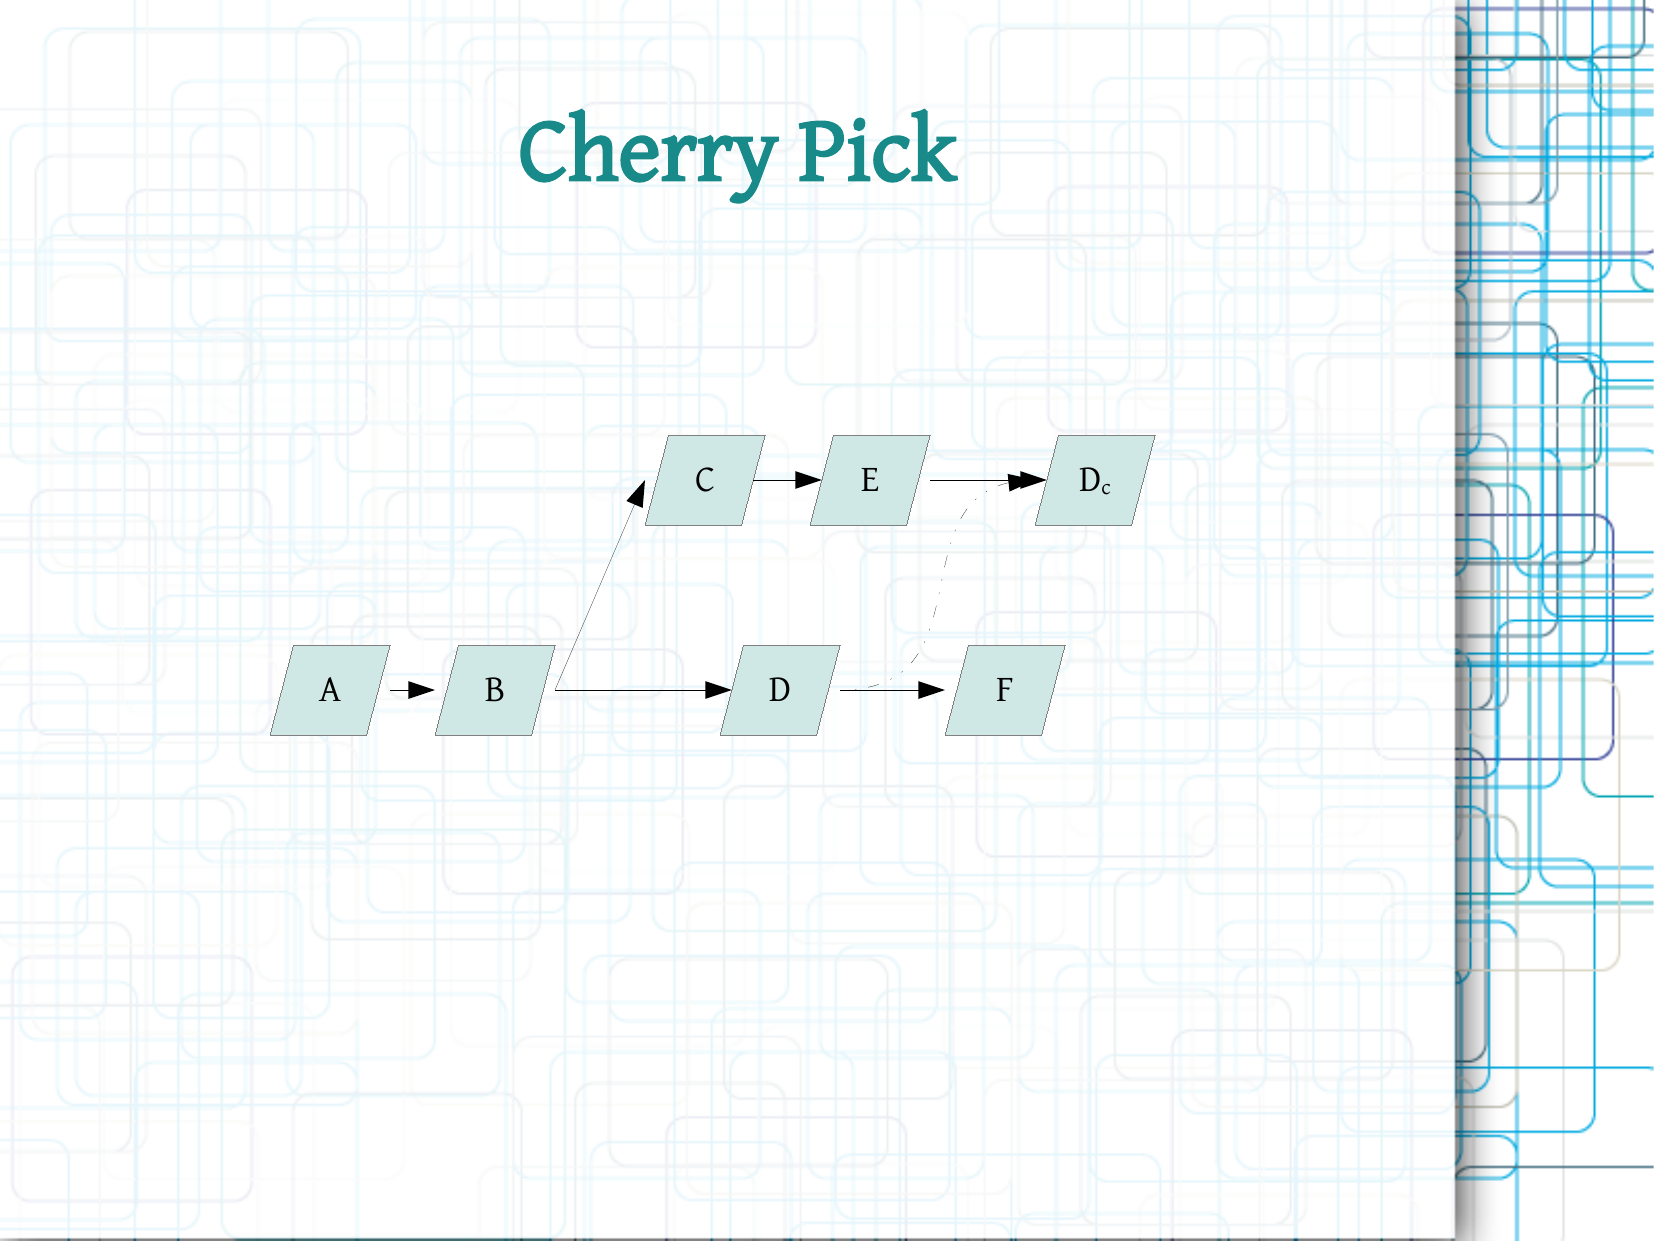

# Cherry Pick
C
E
Dc
A
B
D
F